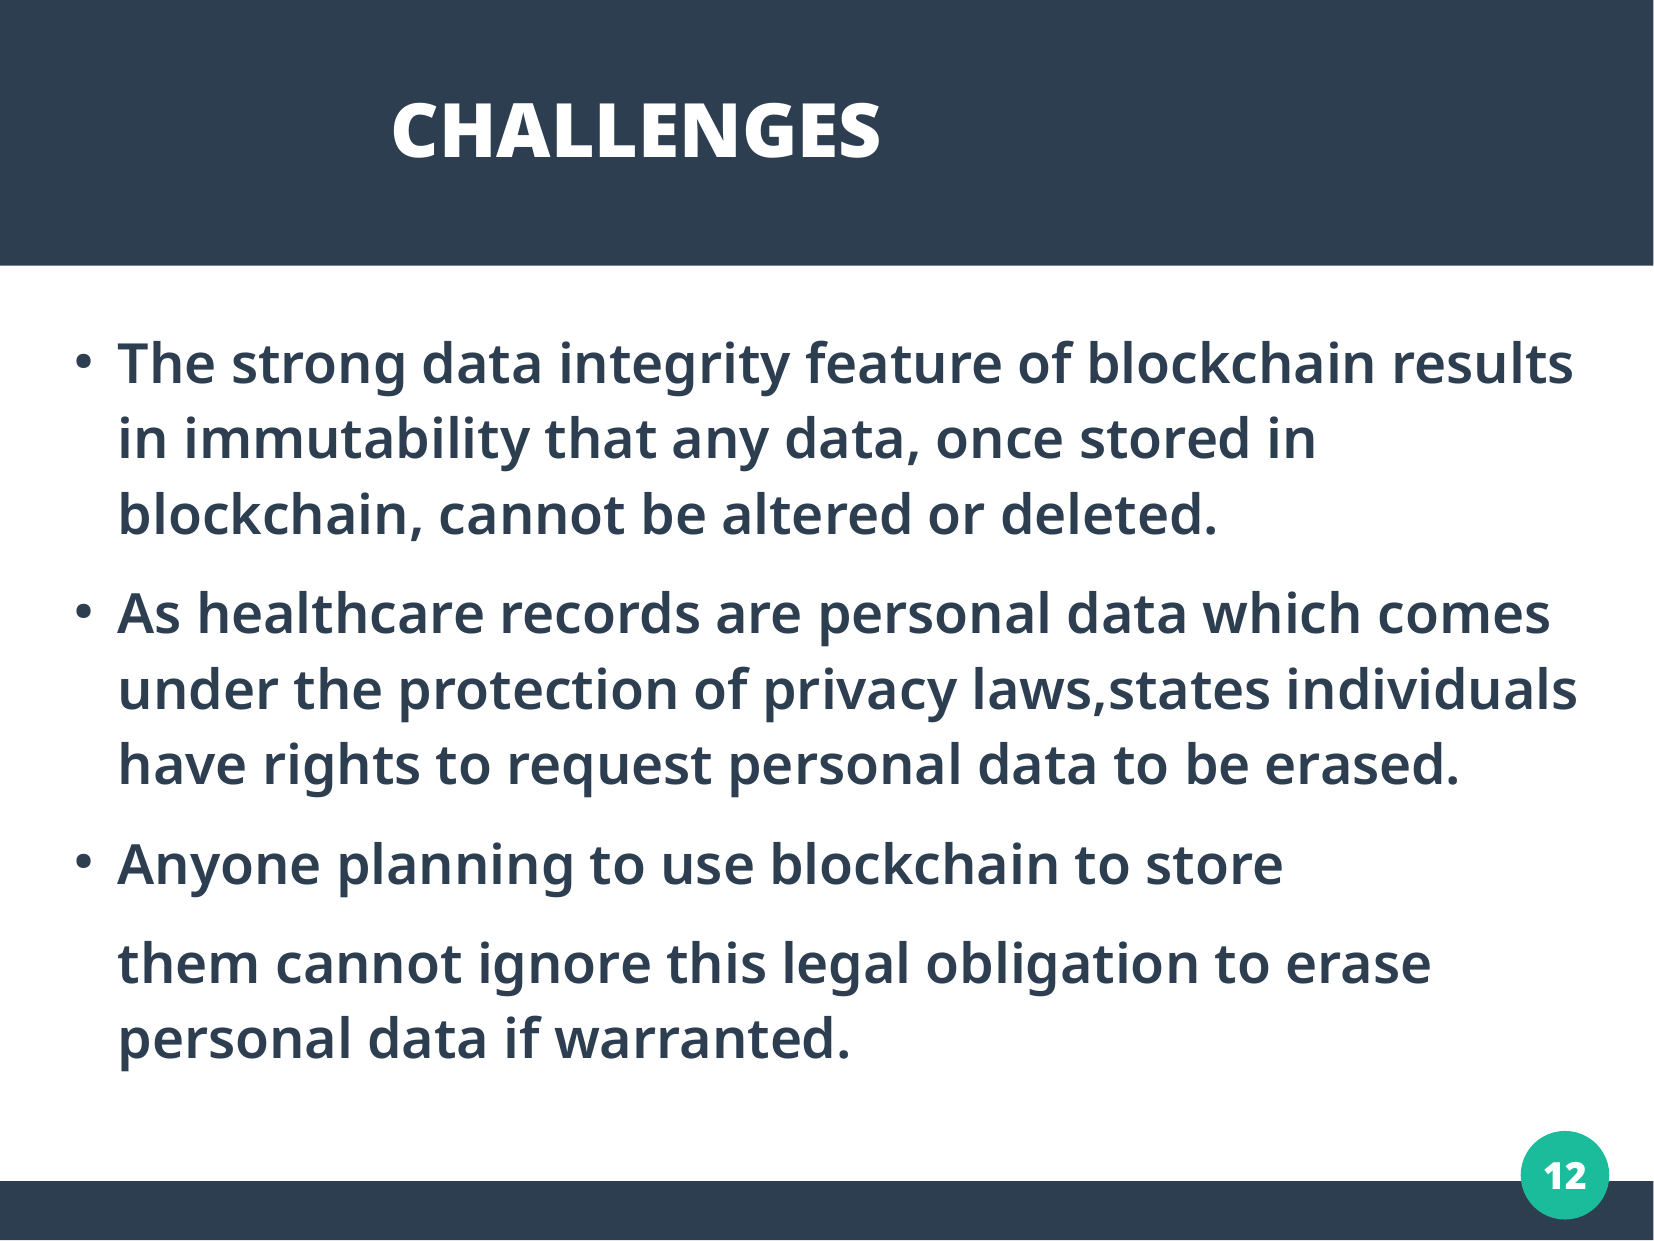

# CHALLENGES
The strong data integrity feature of blockchain results in immutability that any data, once stored in blockchain, cannot be altered or deleted.
As healthcare records are personal data which comes under the protection of privacy laws,states individuals have rights to request personal data to be erased.
Anyone planning to use blockchain to store
them cannot ignore this legal obligation to erase personal data if warranted.
12